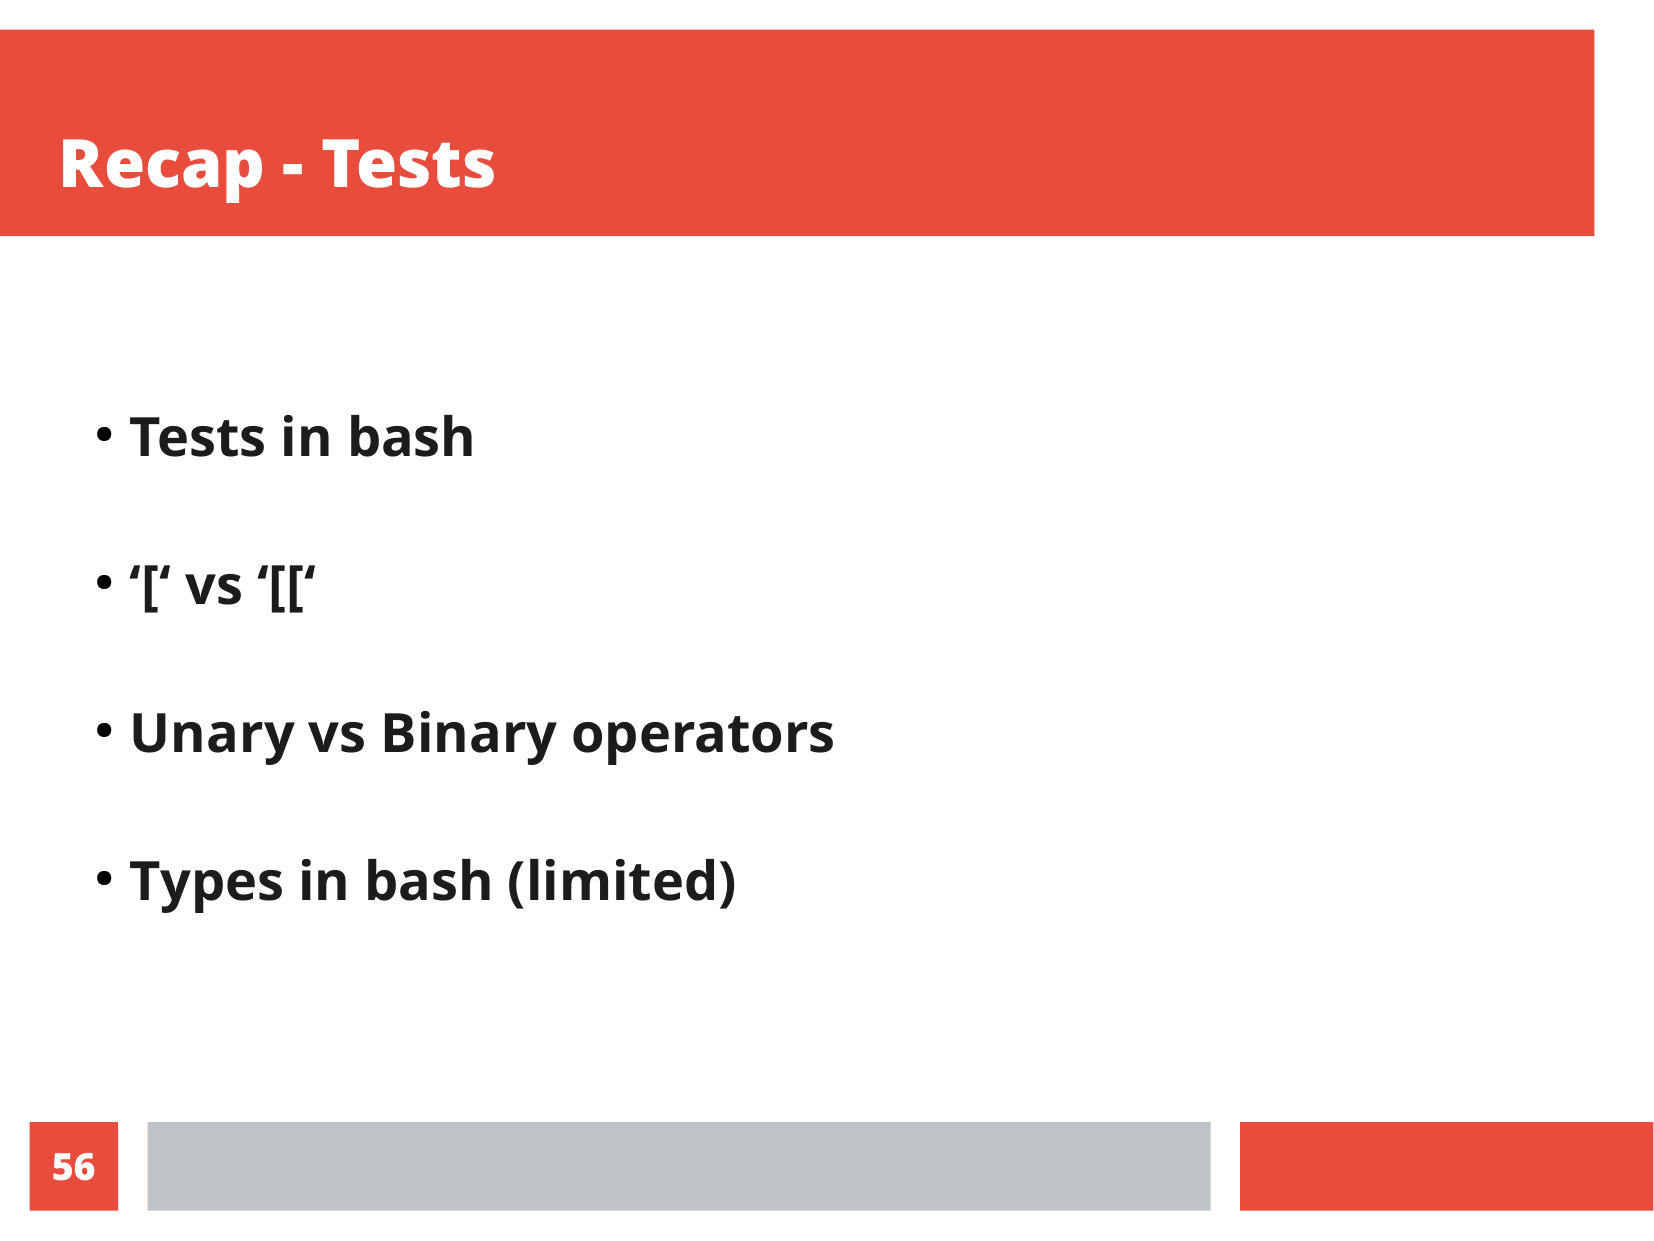

# Recap - Tests
Tests in bash
‘[‘ vs ‘[[‘
Unary vs Binary operators
Types in bash (limited)
56